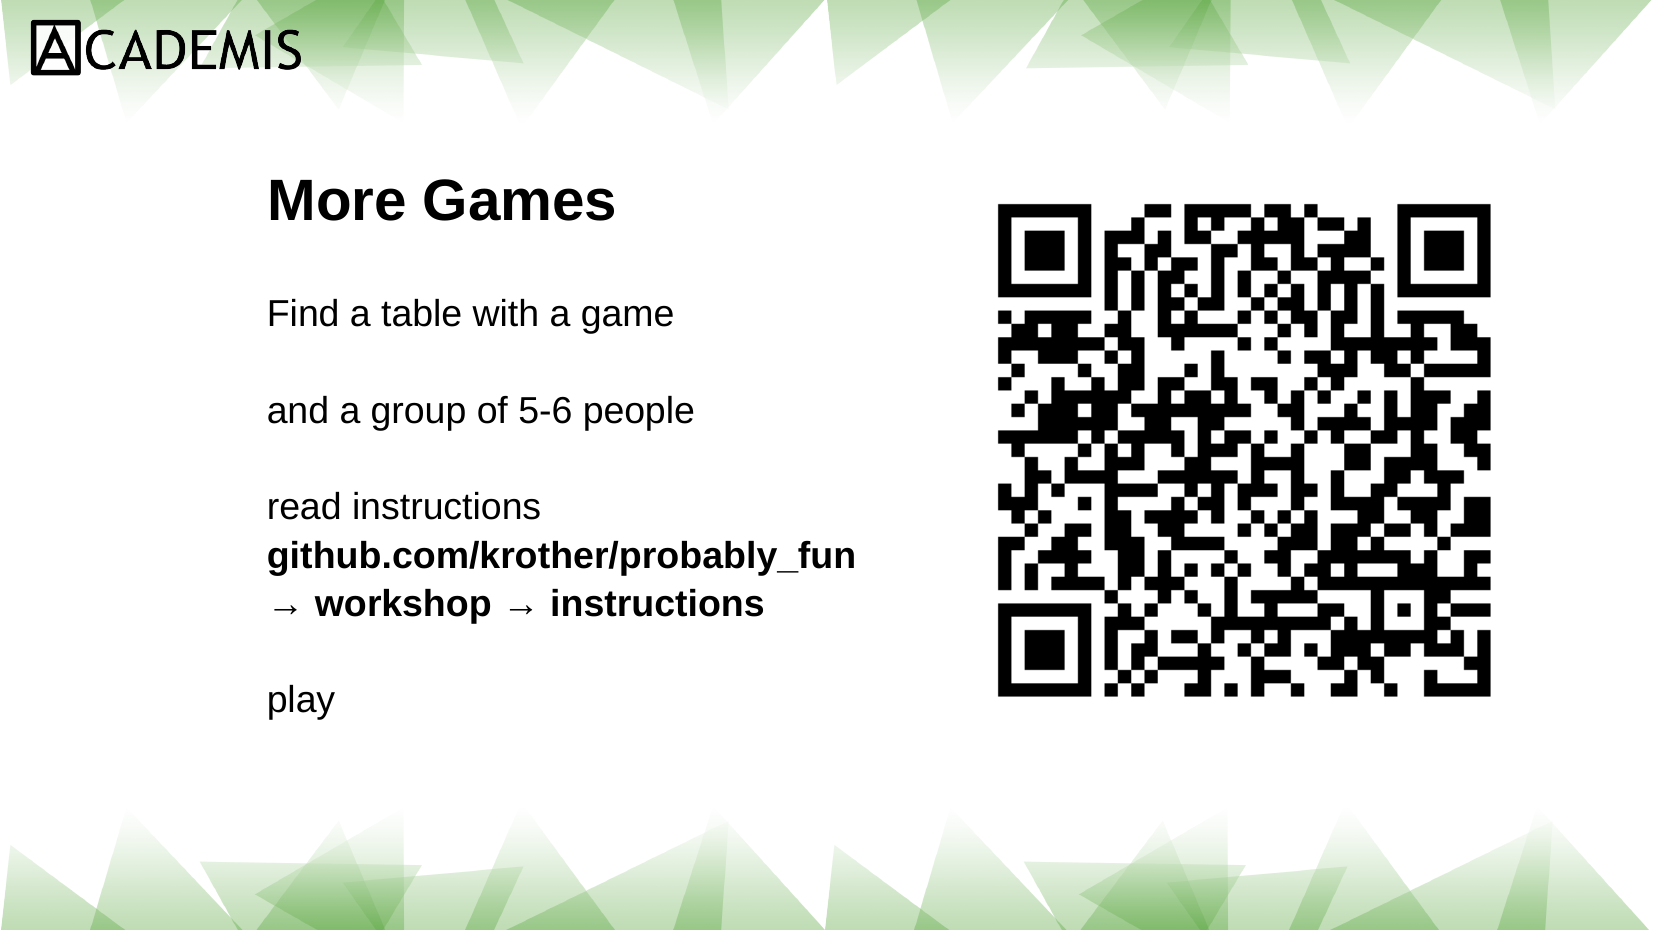

# More Games
Find a table with a game
and a group of 5-6 people
read instructions
github.com/krother/probably_fun
→ workshop → instructions
play